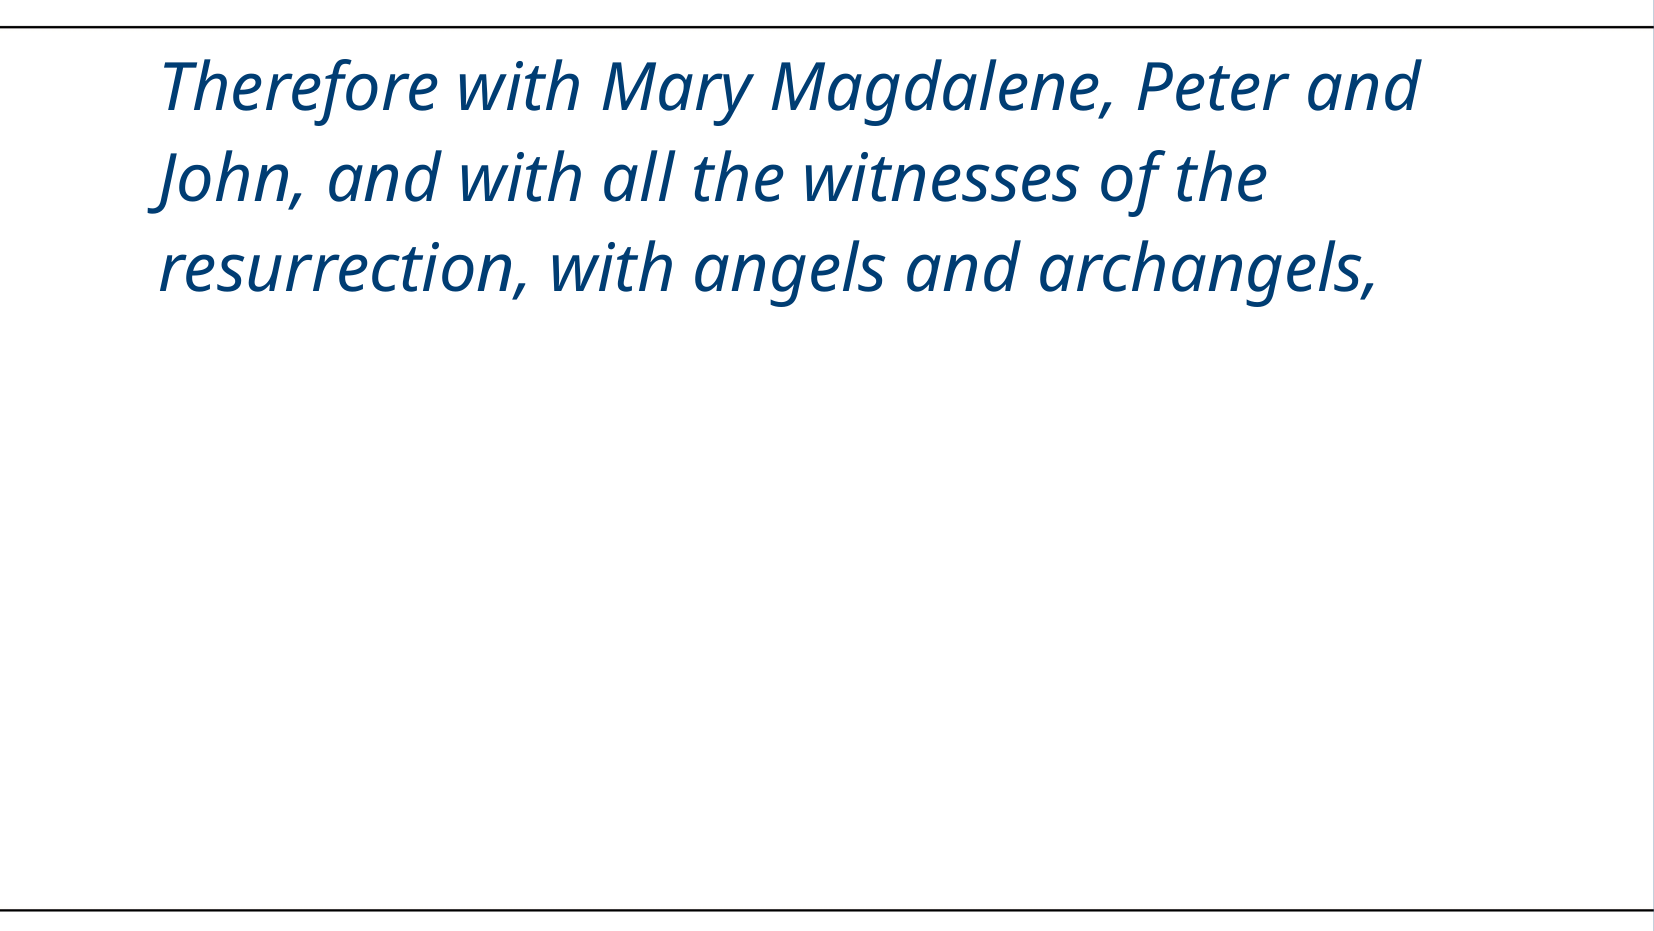

Therefore with Mary Magdalene, Peter and
 John, and with all the witnesses of the
 resurrection, with angels and archangels,